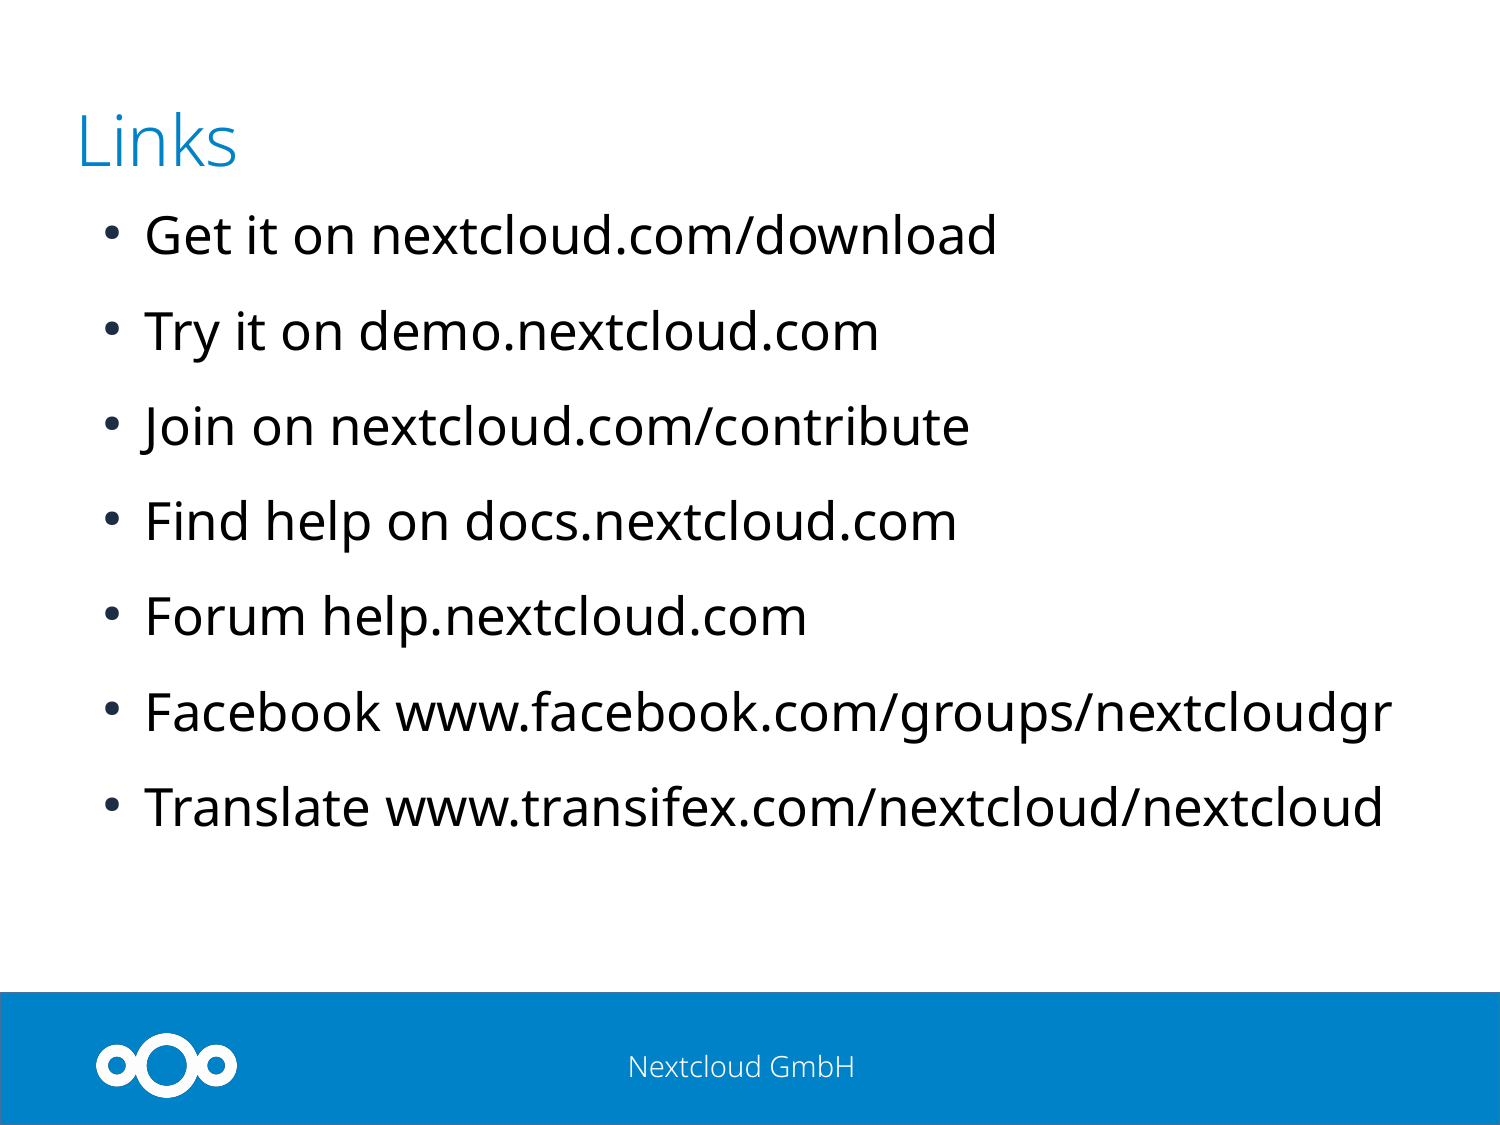

# Links
Get it on nextcloud.com/download
Try it on demo.nextcloud.com
Join on nextcloud.com/contribute
Find help on docs.nextcloud.com
Forum help.nextcloud.com
Facebook www.facebook.com/groups/nextcloudgr
Translate www.transifex.com/nextcloud/nextcloud